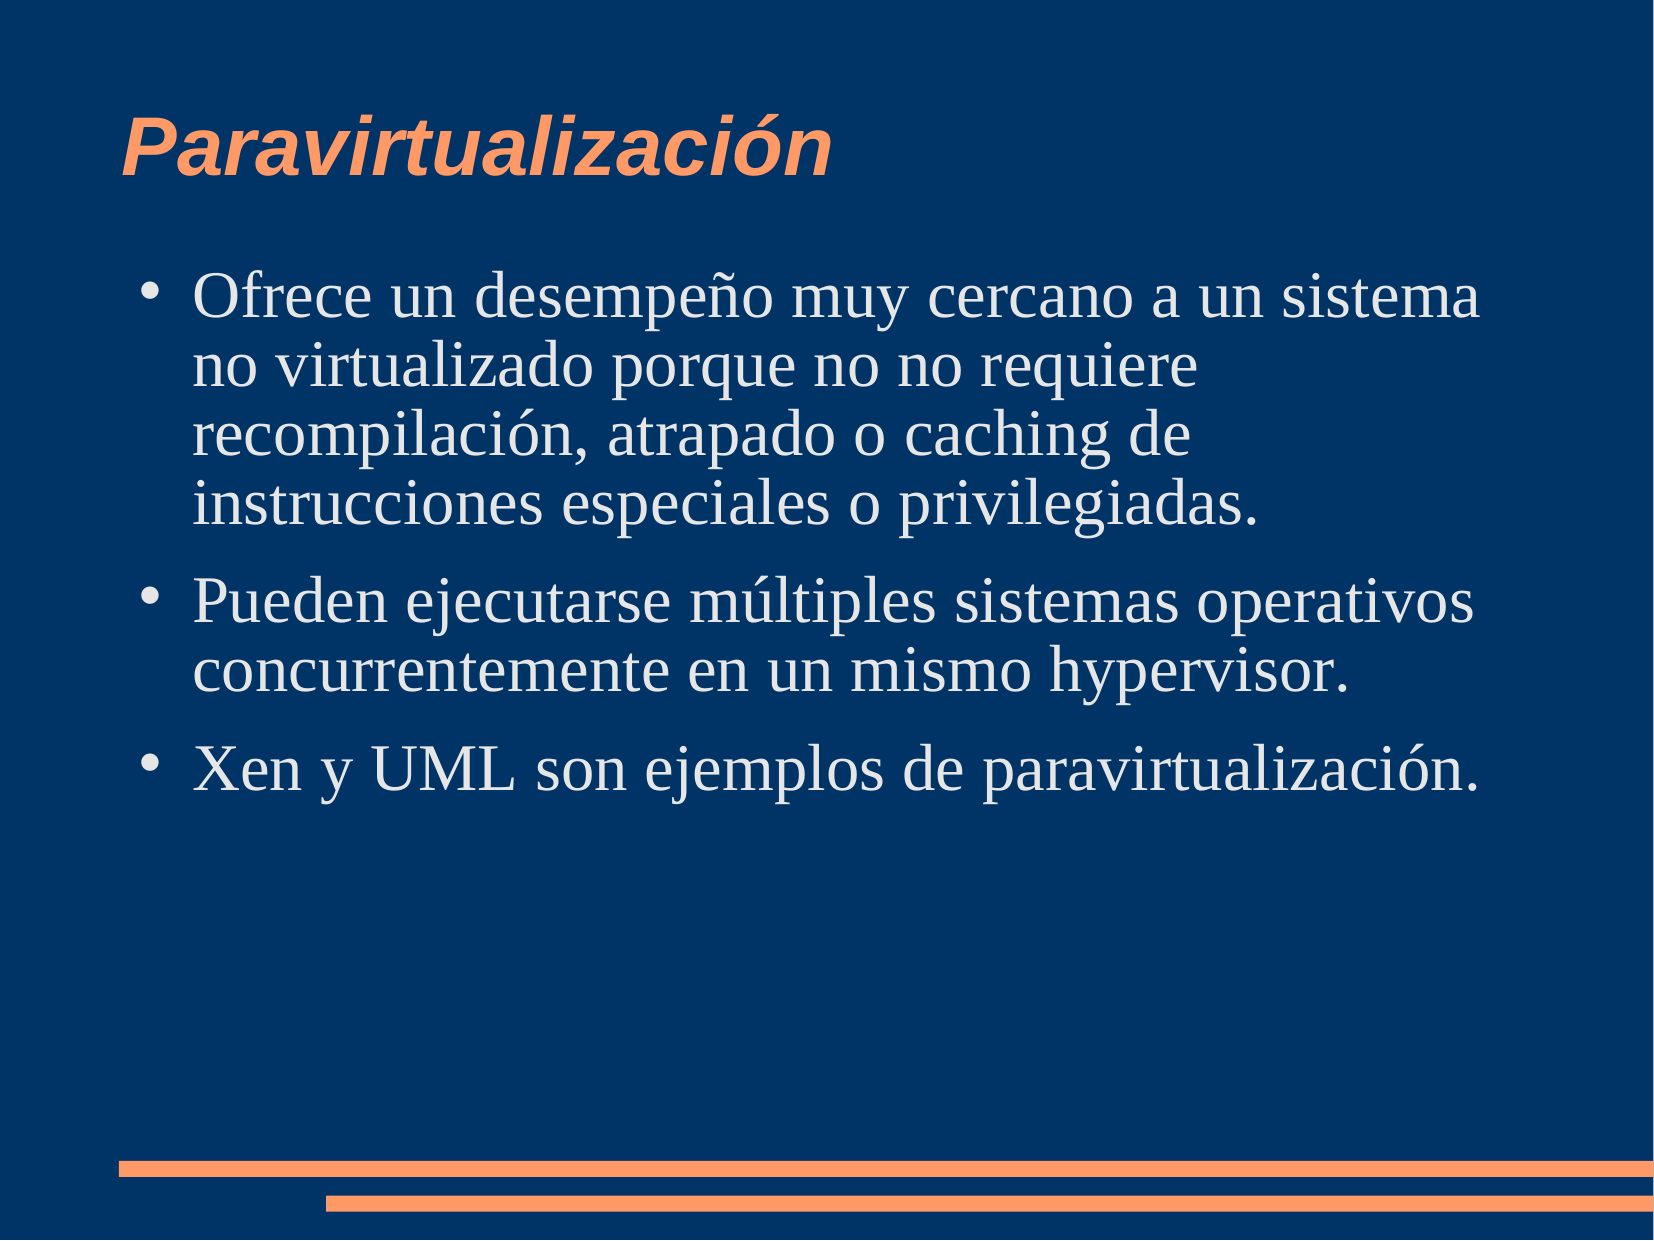

# Paravirtualización
Ofrece un desempeño muy cercano a un sistema no virtualizado porque no no requiere recompilación, atrapado o caching de instrucciones especiales o privilegiadas.
Pueden ejecutarse múltiples sistemas operativos concurrentemente en un mismo hypervisor.
Xen y UML son ejemplos de paravirtualización.